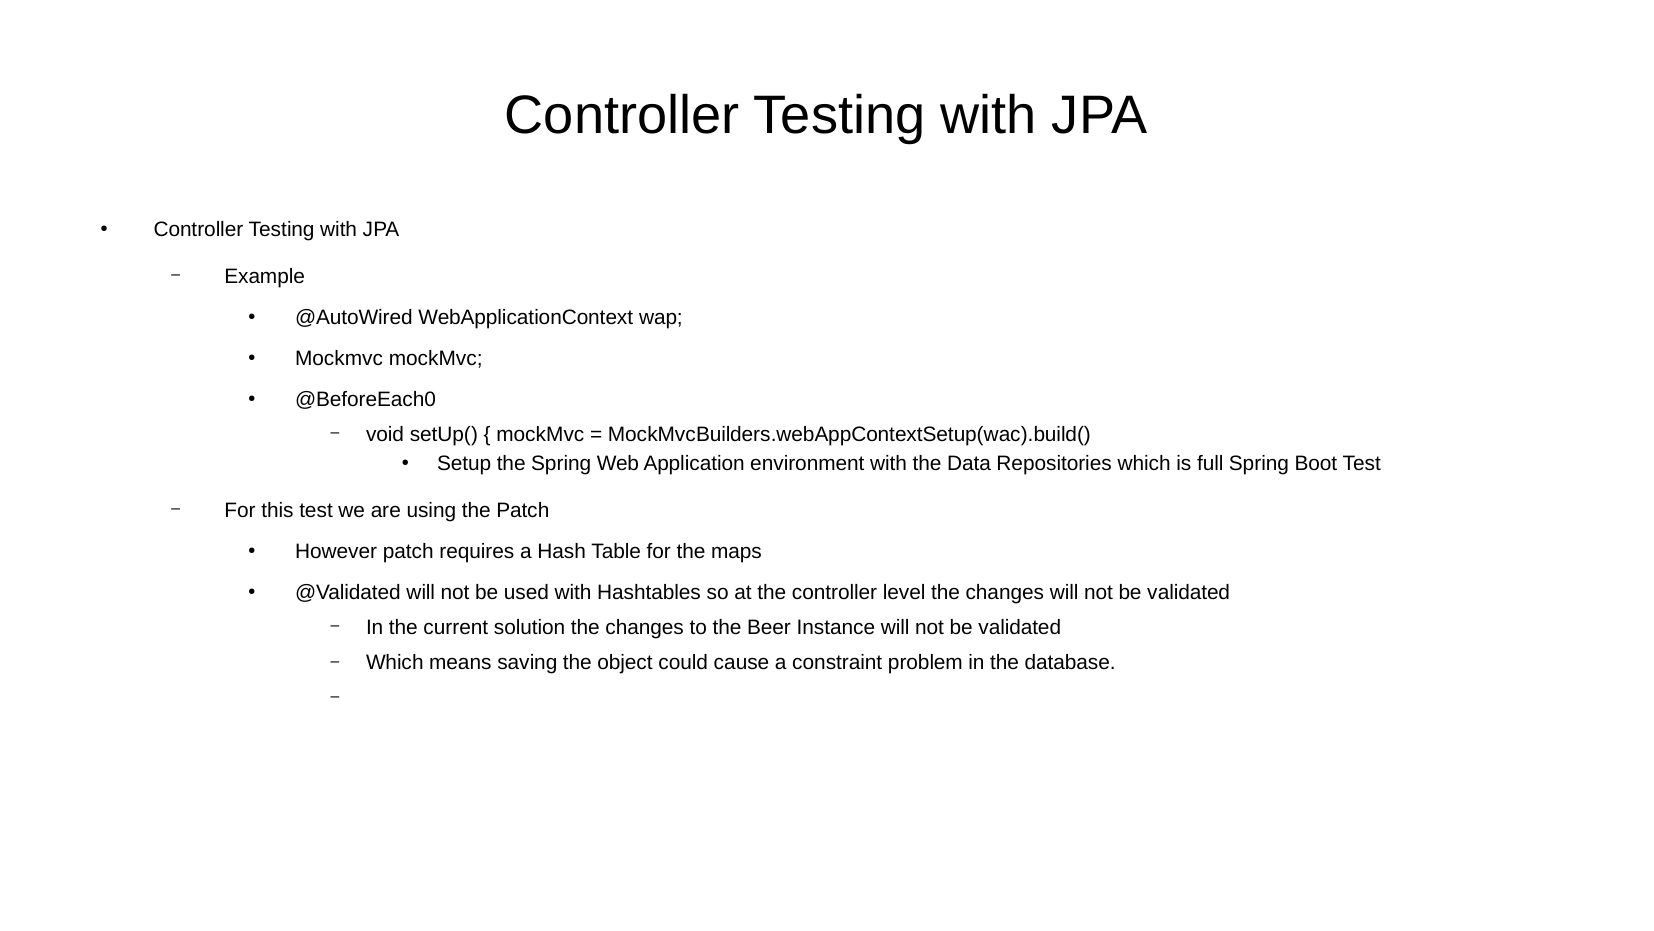

# Controller Testing with JPA
Controller Testing with JPA
Example
@AutoWired WebApplicationContext wap;
Mockmvc mockMvc;
@BeforeEach0
void setUp() { mockMvc = MockMvcBuilders.webAppContextSetup(wac).build()
Setup the Spring Web Application environment with the Data Repositories which is full Spring Boot Test
For this test we are using the Patch
However patch requires a Hash Table for the maps
@Validated will not be used with Hashtables so at the controller level the changes will not be validated
In the current solution the changes to the Beer Instance will not be validated
Which means saving the object could cause a constraint problem in the database.